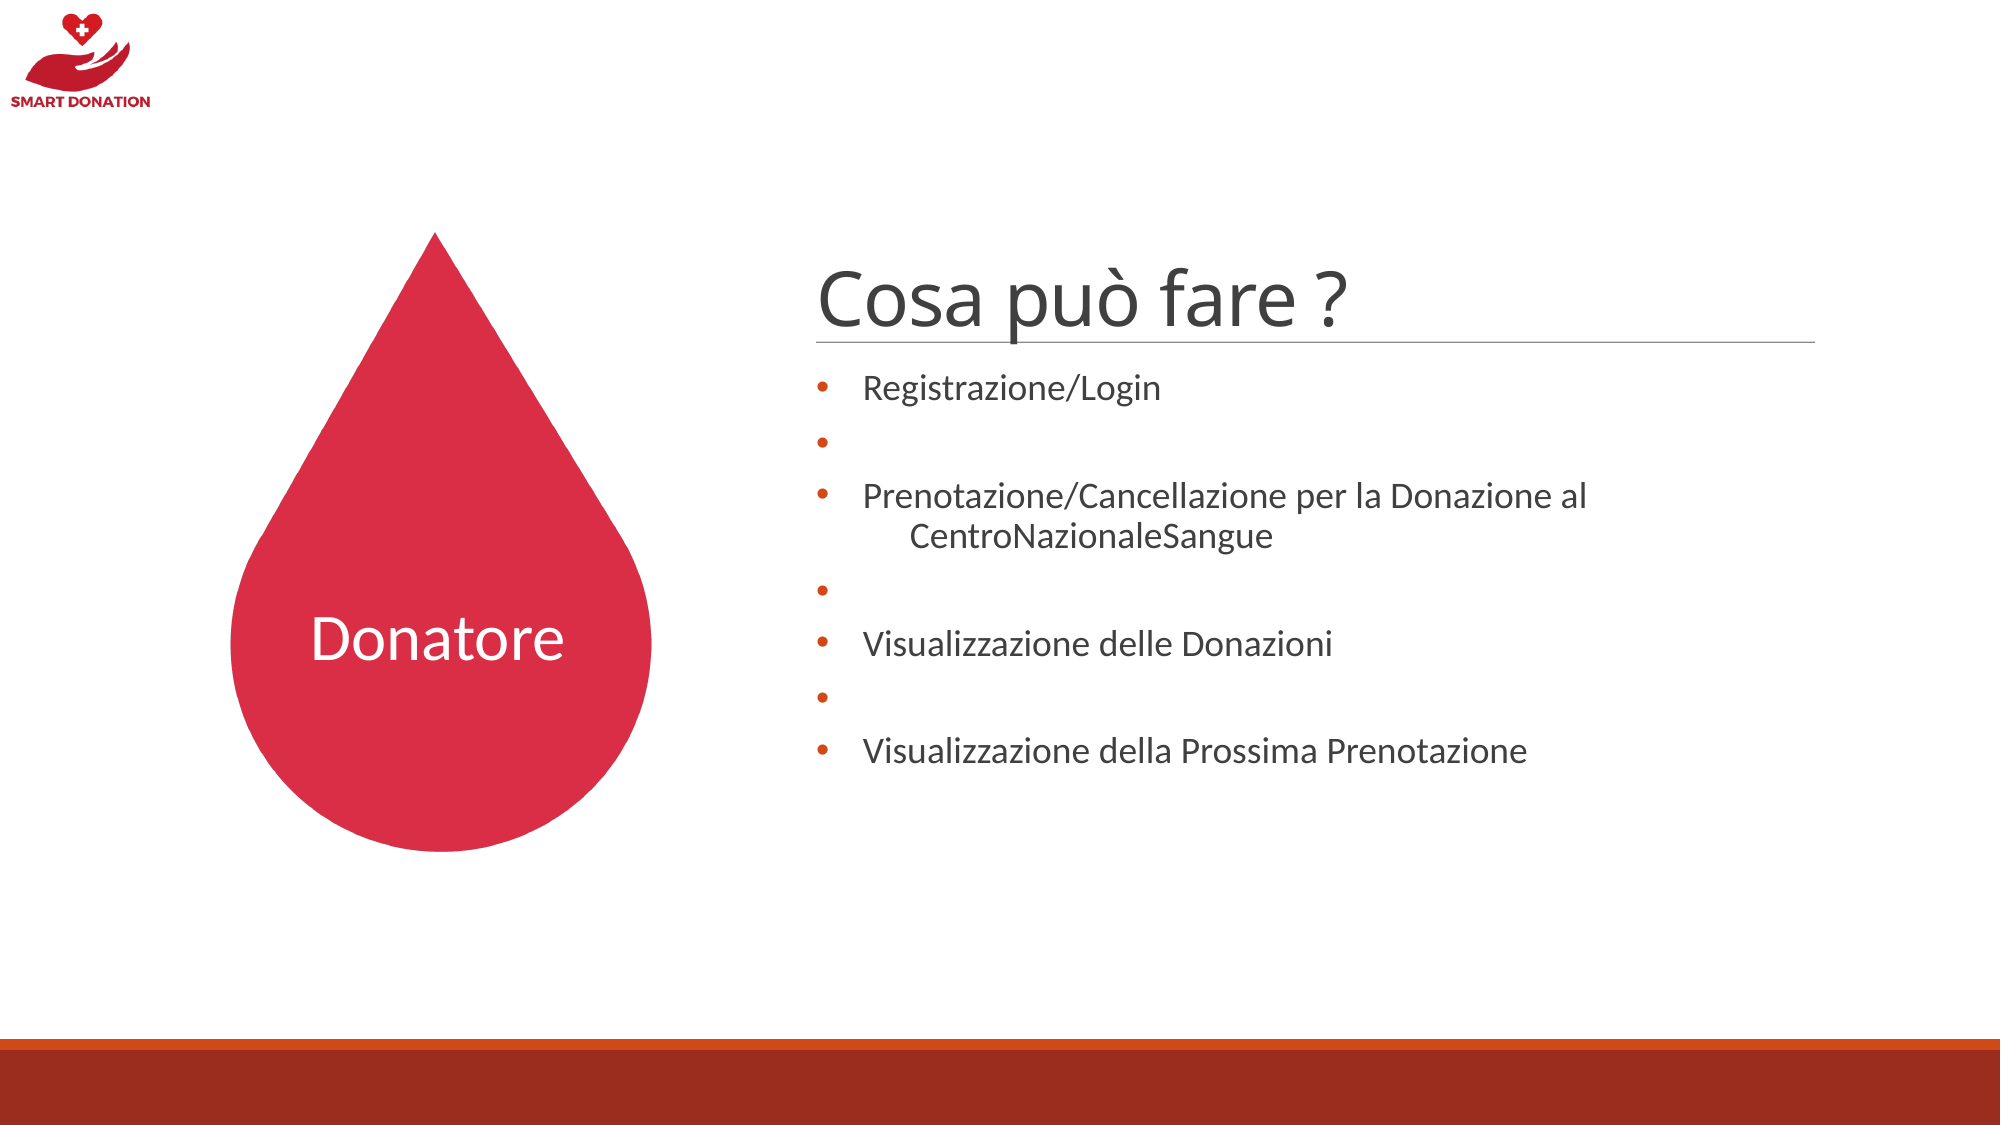

# Cosa può fare ?
Registrazione/Login
Prenotazione/Cancellazione per la Donazione al CentroNazionaleSangue
Visualizzazione delle Donazioni
Visualizzazione della Prossima Prenotazione
Donatore